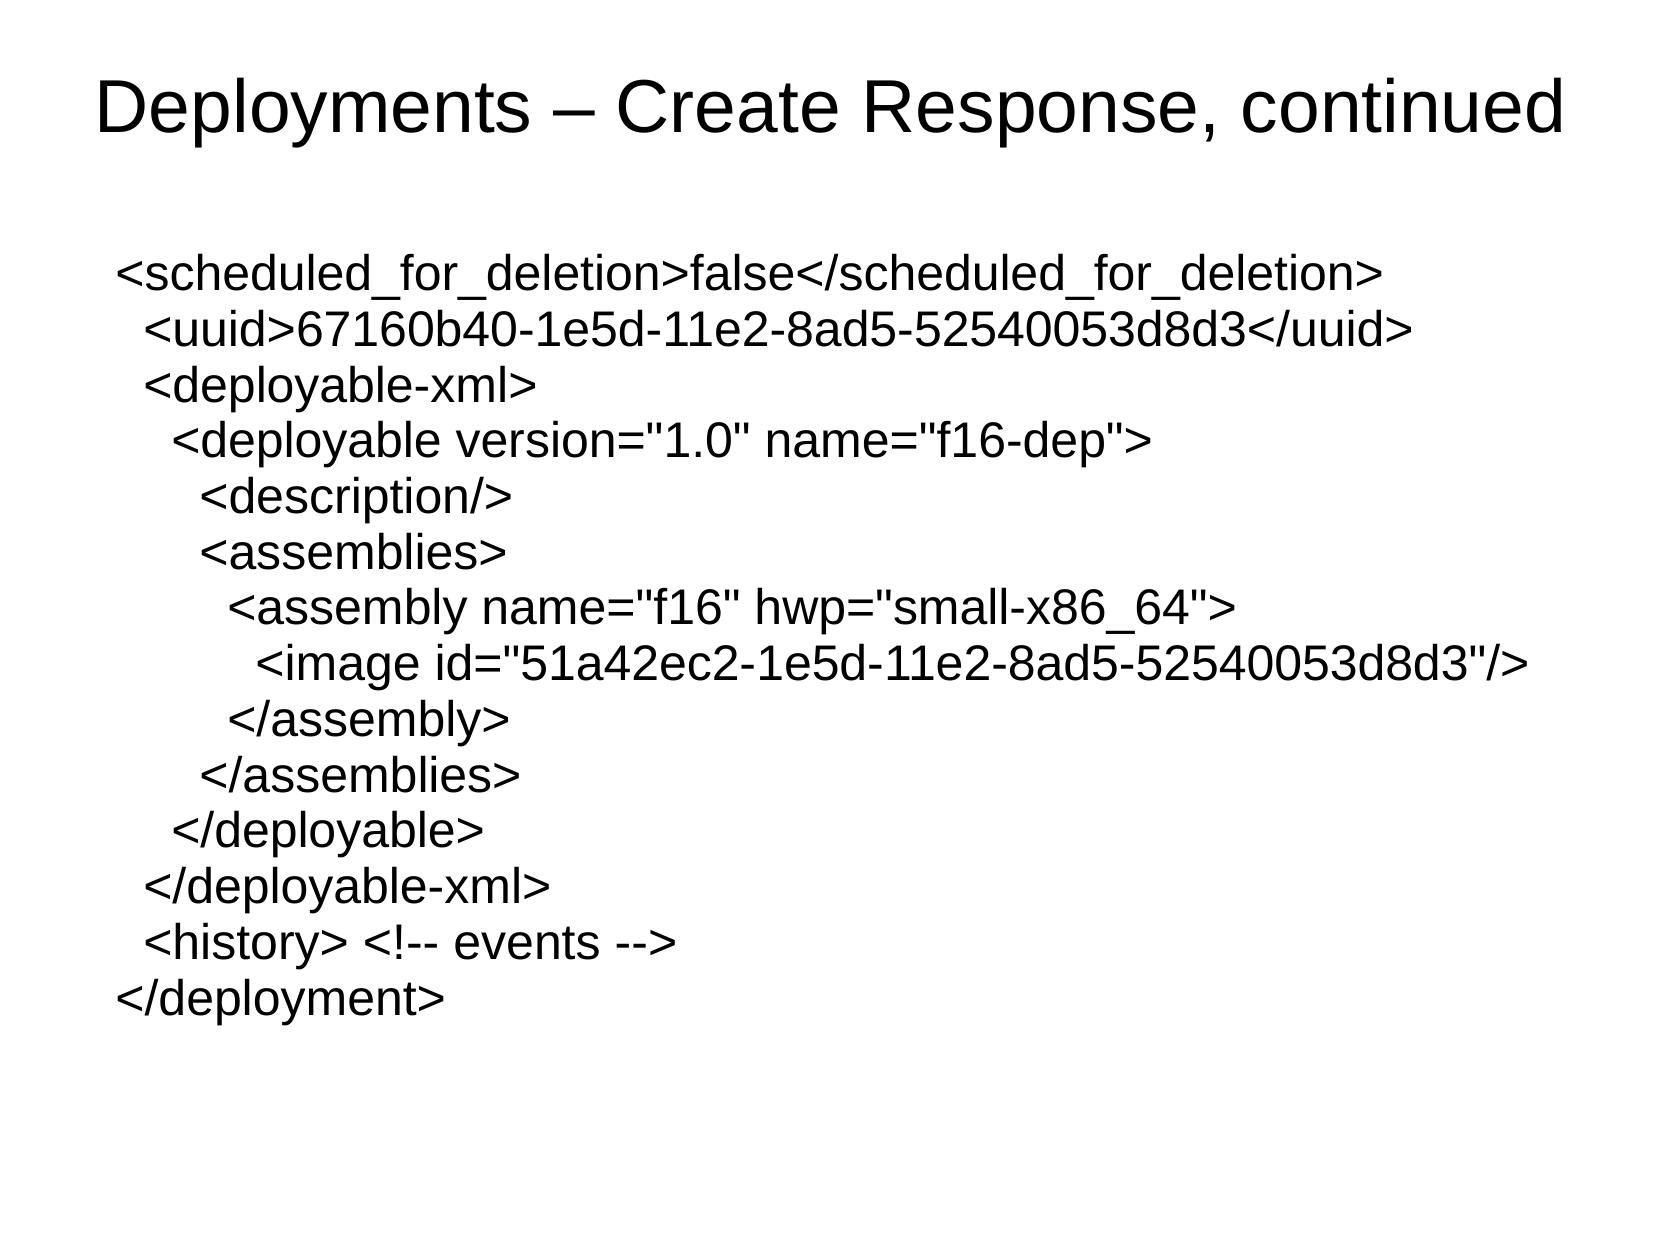

# Deployments – Create Response, continued
<scheduled_for_deletion>false</scheduled_for_deletion>
 <uuid>67160b40-1e5d-11e2-8ad5-52540053d8d3</uuid>
 <deployable-xml>
 <deployable version="1.0" name="f16-dep">
 <description/>
 <assemblies>
 <assembly name="f16" hwp="small-x86_64">
 <image id="51a42ec2-1e5d-11e2-8ad5-52540053d8d3"/>
 </assembly>
 </assemblies>
 </deployable>
 </deployable-xml>
 <history> <!-- events -->
</deployment>